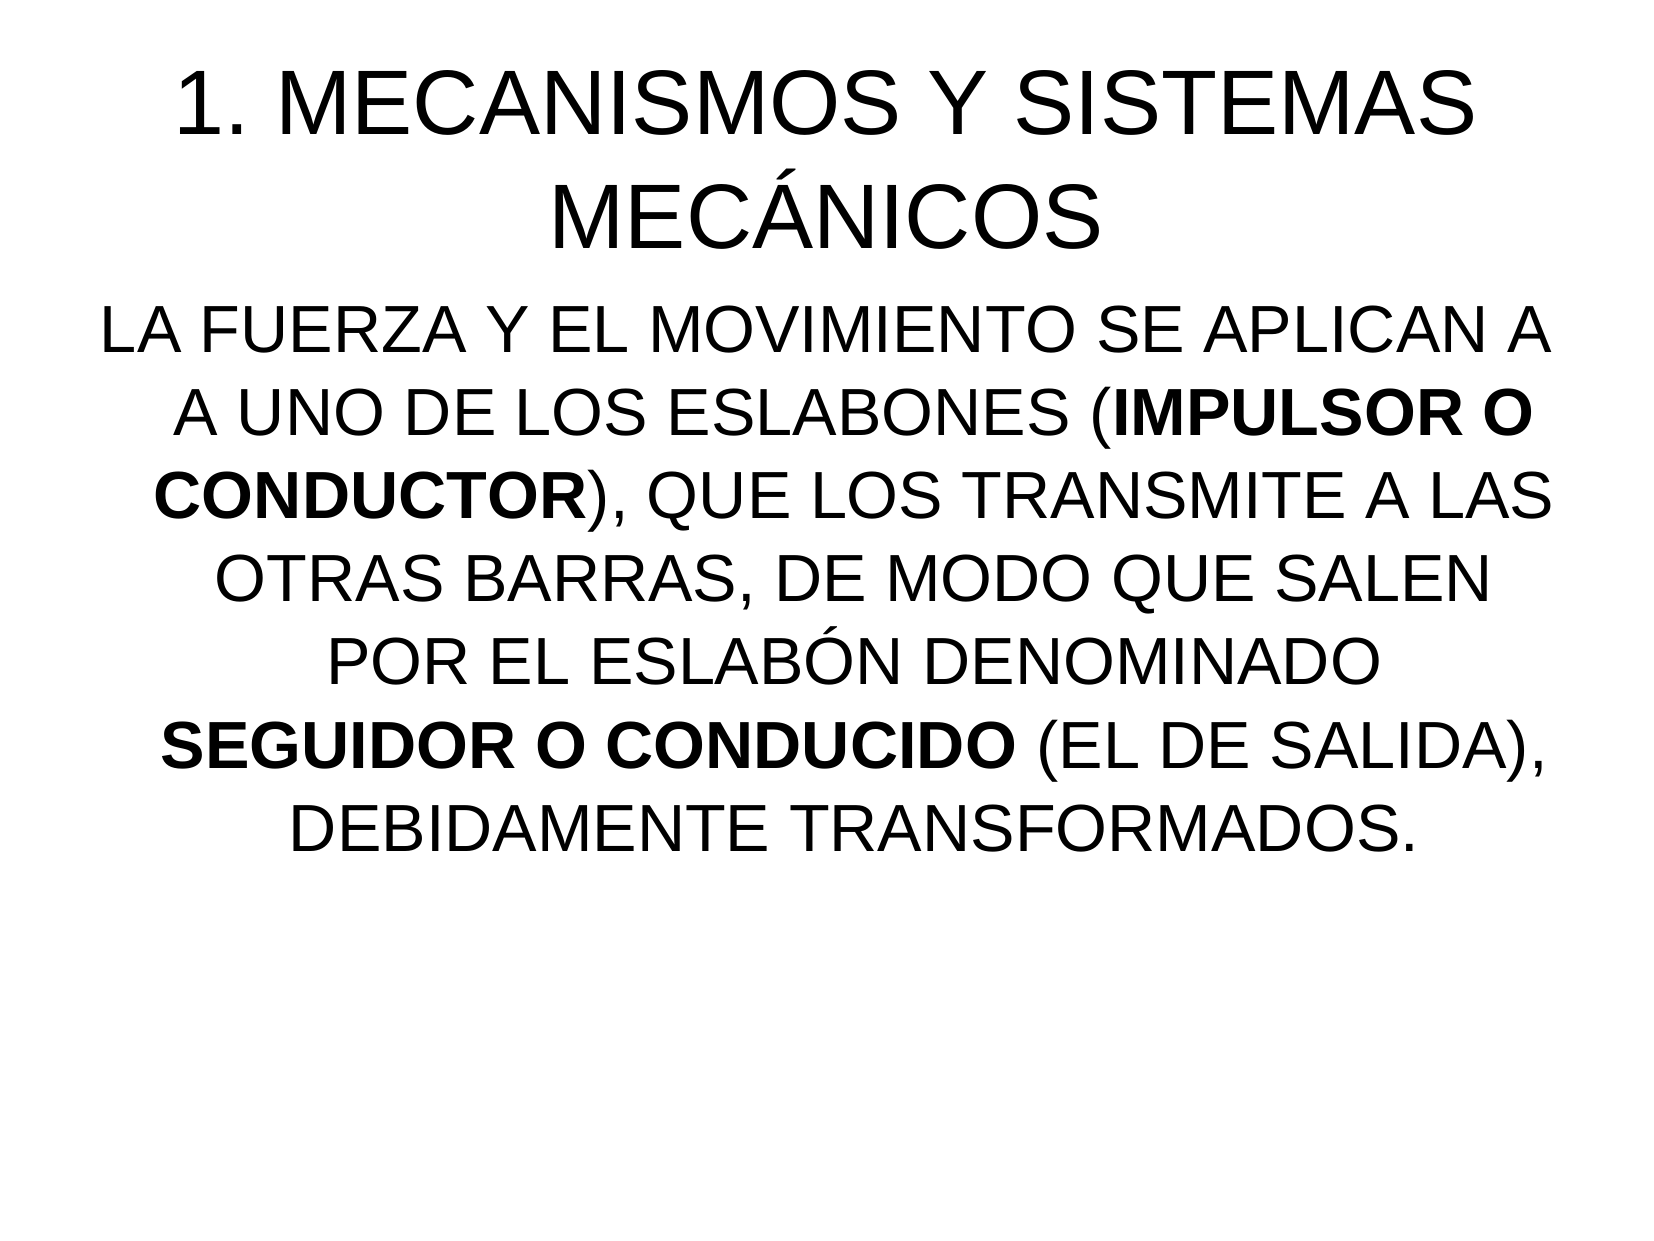

# 1. MECANISMOS Y SISTEMAS MECÁNICOS
LA FUERZA Y EL MOVIMIENTO SE APLICAN A A UNO DE LOS ESLABONES (IMPULSOR O CONDUCTOR), QUE LOS TRANSMITE A LAS OTRAS BARRAS, DE MODO QUE SALEN POR EL ESLABÓN DENOMINADO SEGUIDOR O CONDUCIDO (EL DE SALIDA), DEBIDAMENTE TRANSFORMADOS.